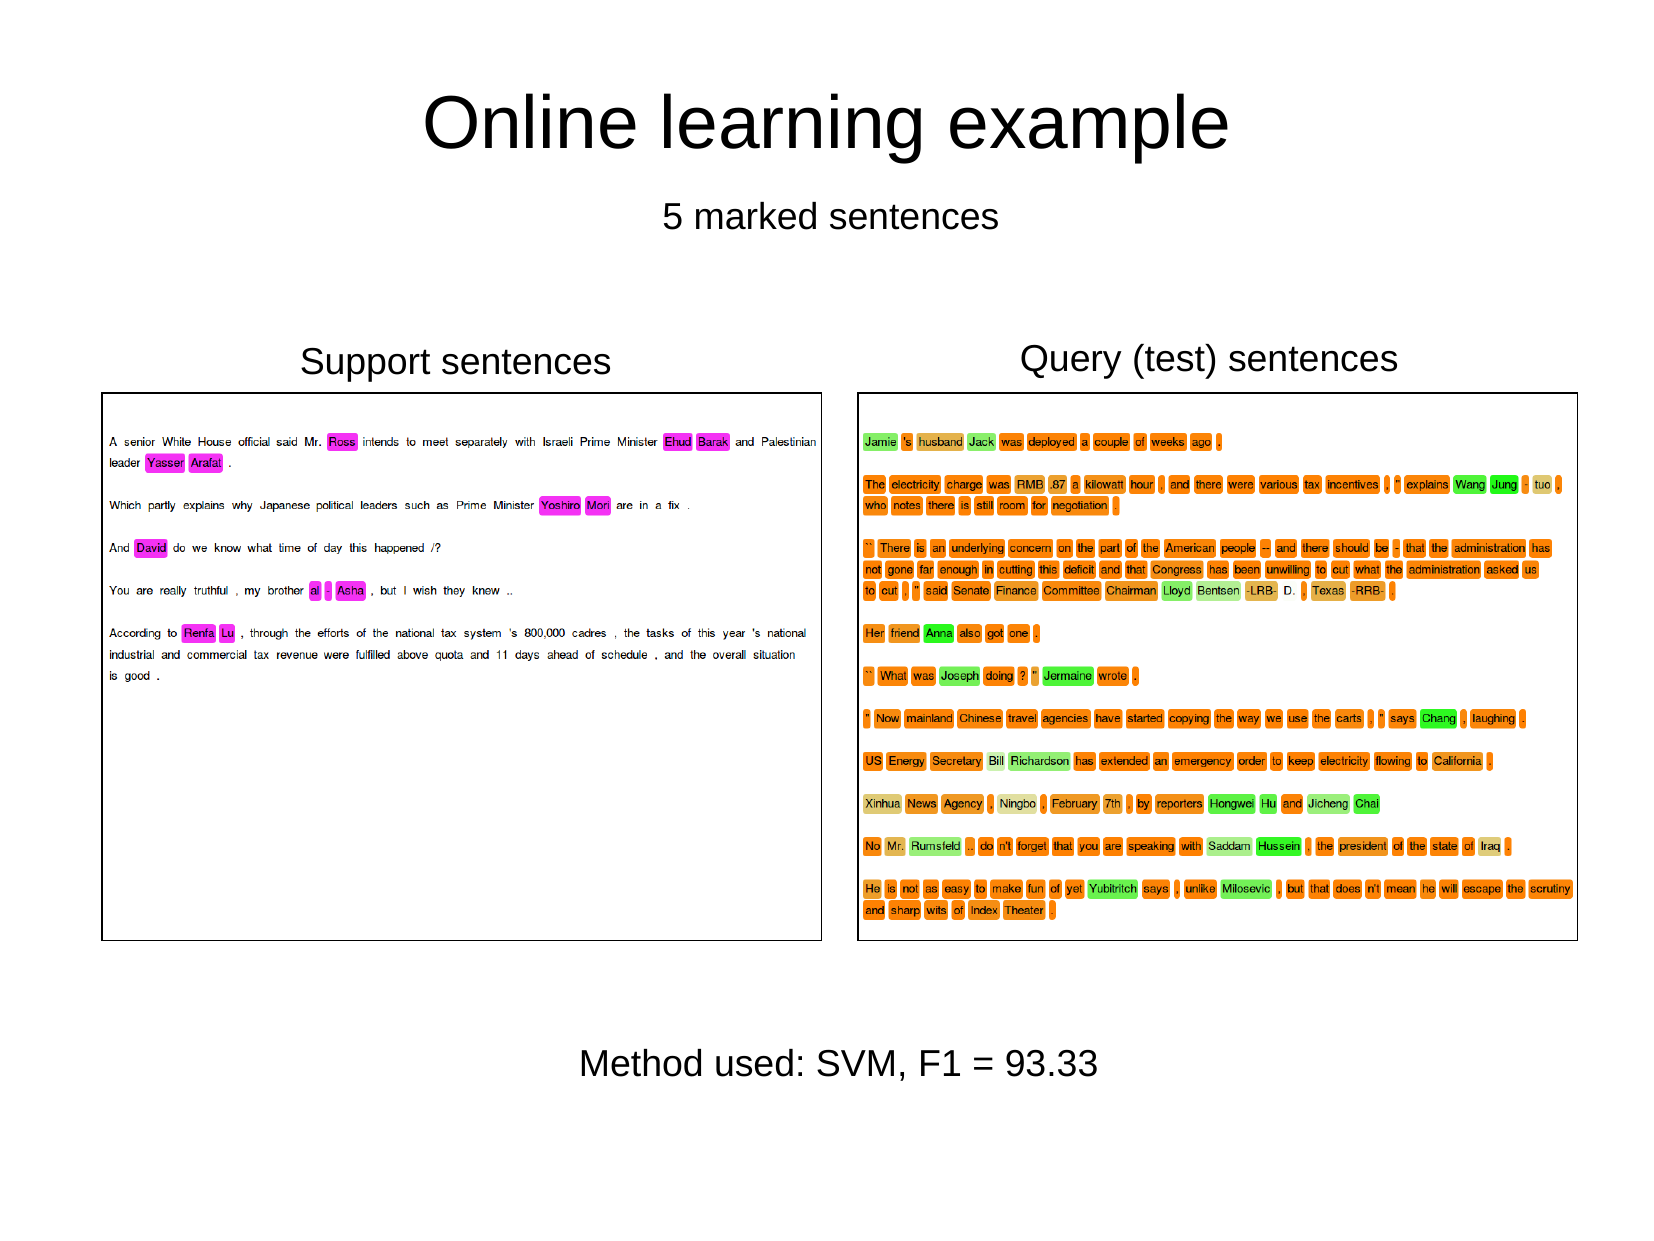

# Online learning example
5 marked sentences
Query (test) sentences
Support sentences
Method used: SVM, F1 = 93.33